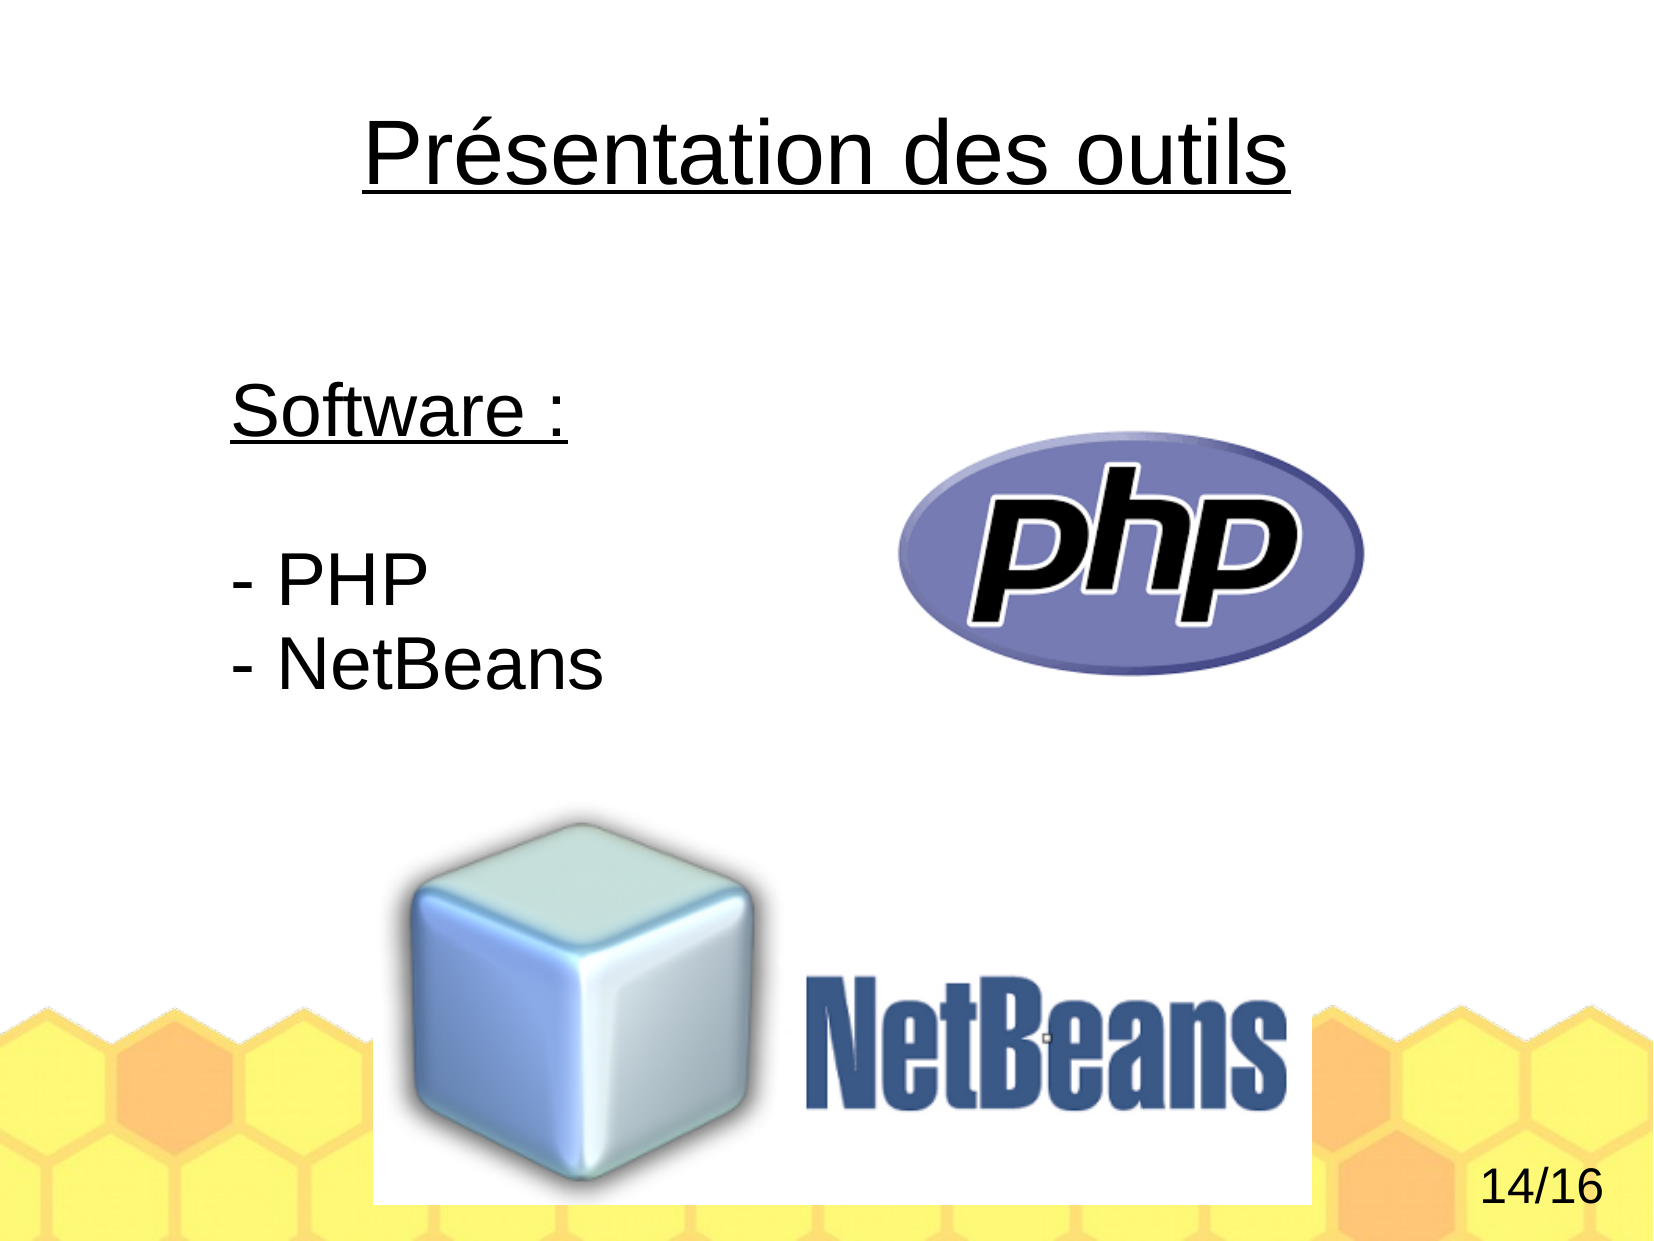

# Présentation des outils
		Software :
		- PHP
		- NetBeans